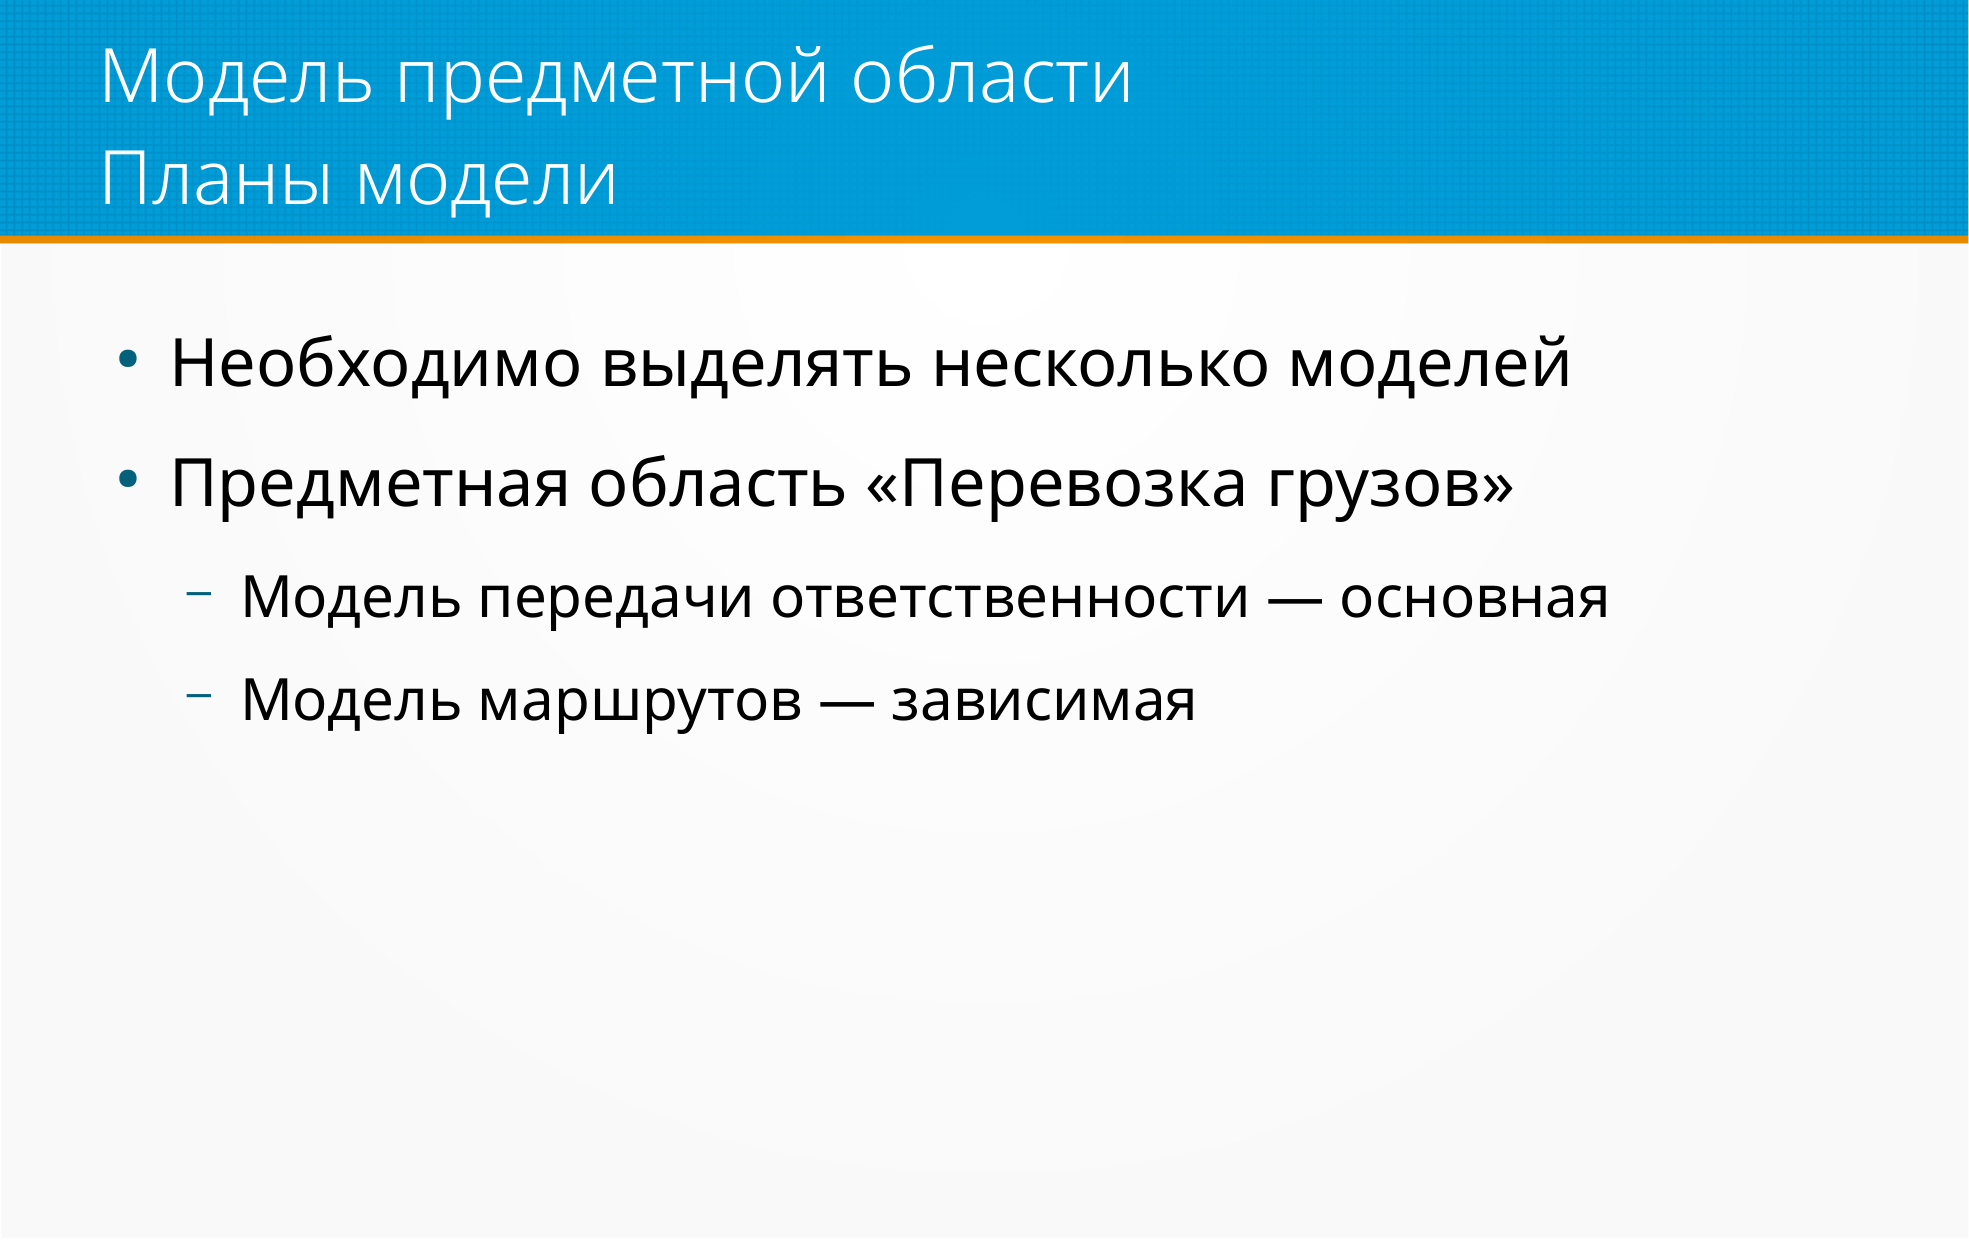

# Модель предметной области Планы модели
Необходимо выделять несколько моделей
Предметная область «Перевозка грузов»
Модель передачи ответственности — основная
Модель маршрутов — зависимая